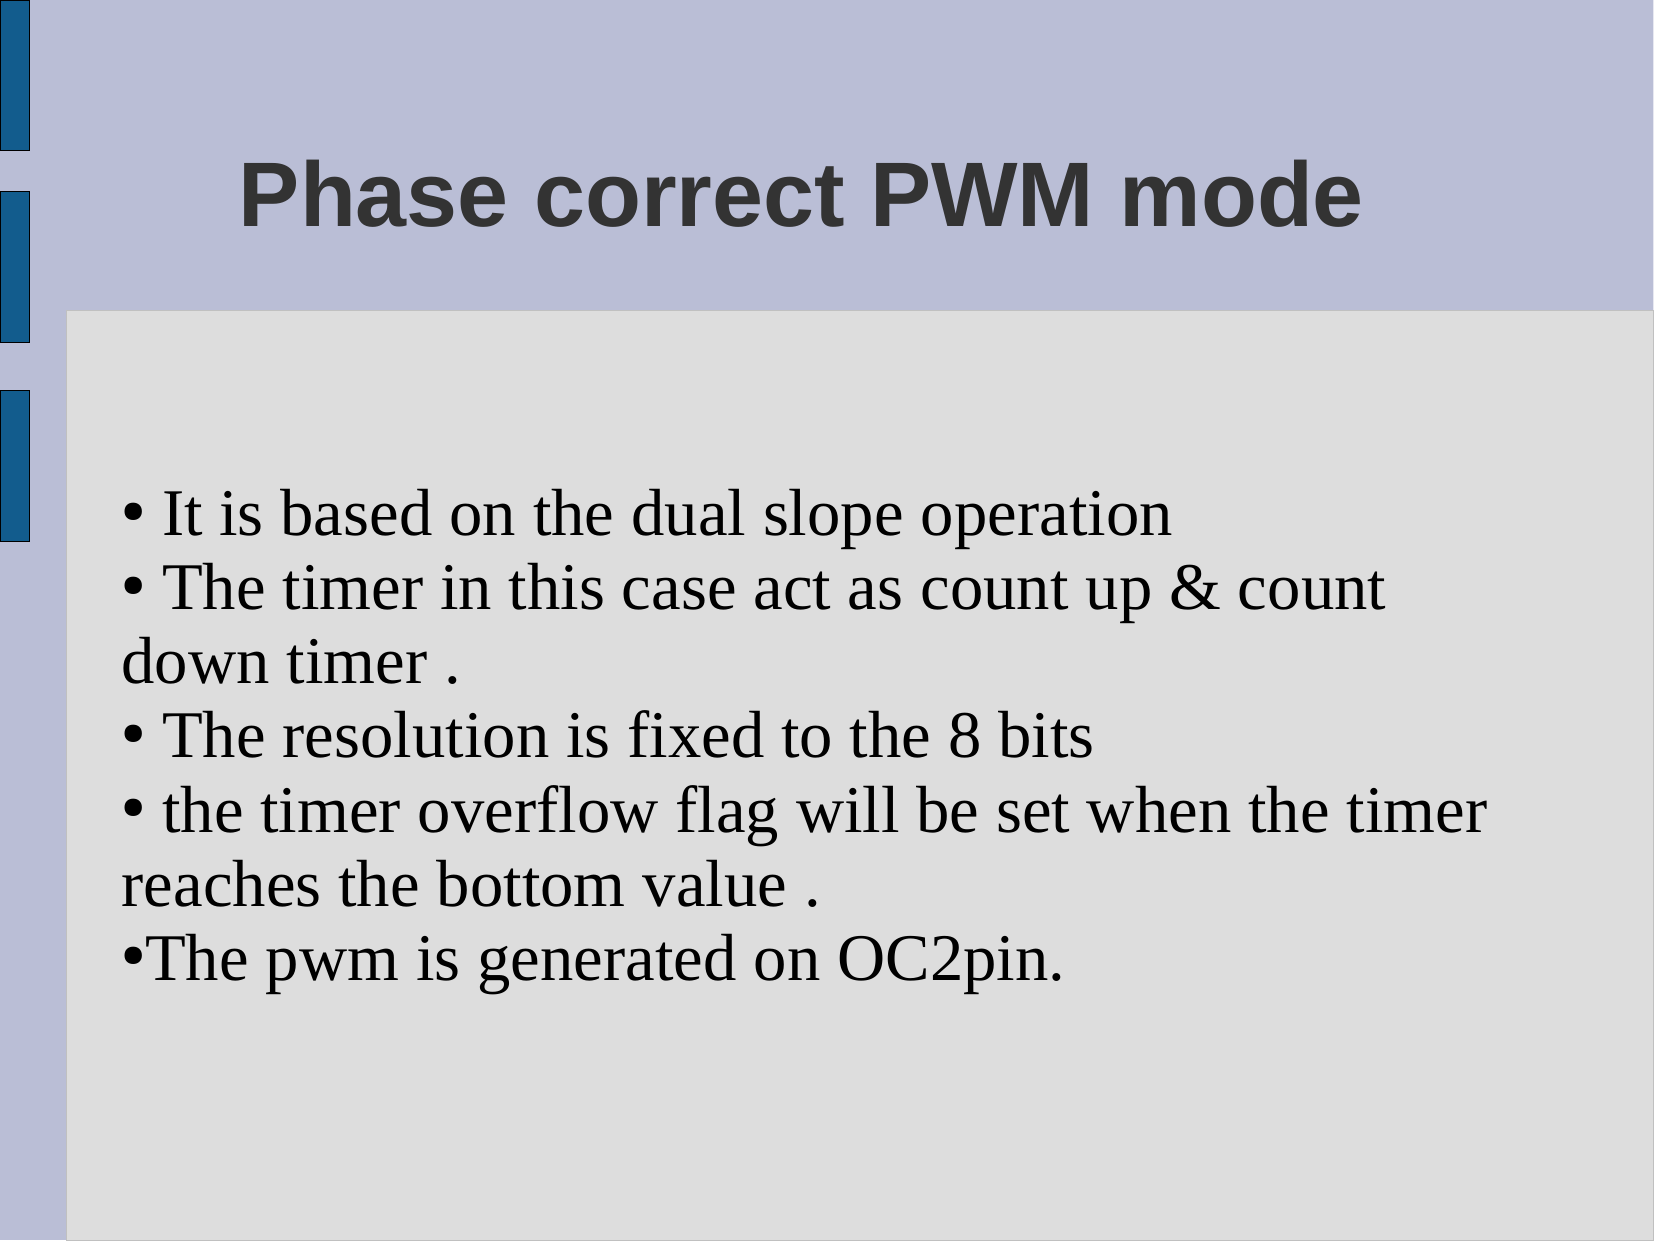

# Phase correct PWM mode
 It is based on the dual slope operation
 The timer in this case act as count up & count down timer .
 The resolution is fixed to the 8 bits
 the timer overflow flag will be set when the timer reaches the bottom value .
The pwm is generated on OC2pin.